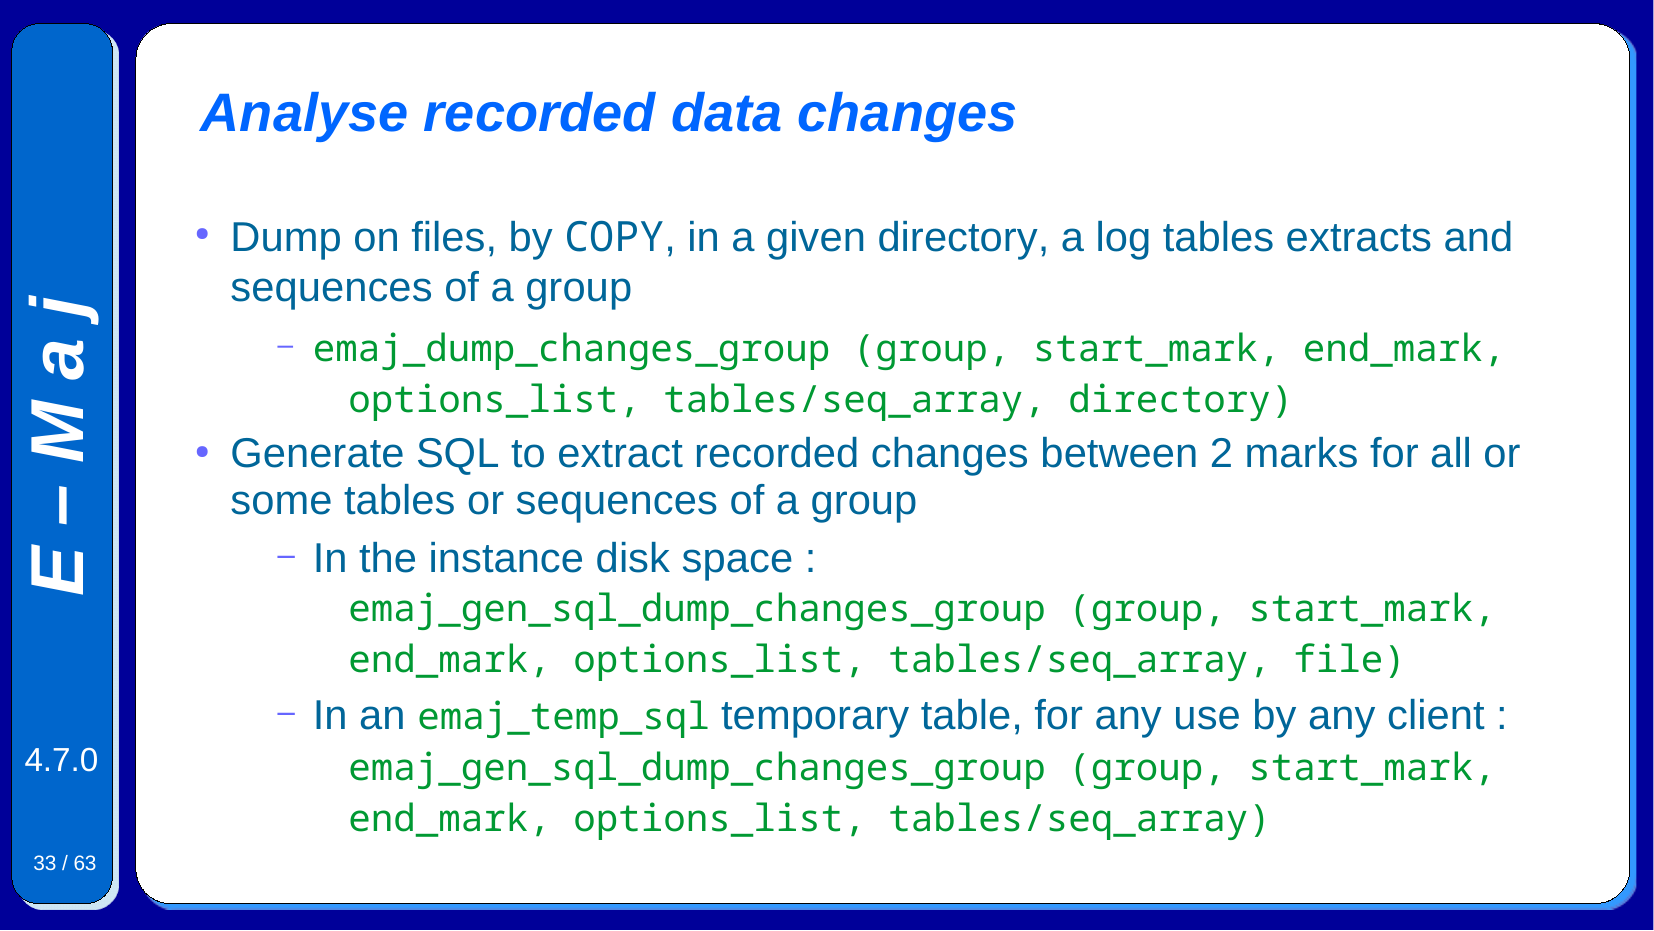

# Analyse recorded data changes
Dump on files, by COPY, in a given directory, a log tables extracts and sequences of a group
emaj_dump_changes_group (group, start_mark, end_mark, options_list, tables/seq_array, directory)
Generate SQL to extract recorded changes between 2 marks for all or some tables or sequences of a group
In the instance disk space :
emaj_gen_sql_dump_changes_group (group, start_mark, end_mark, options_list, tables/seq_array, file)
In an emaj_temp_sql temporary table, for any use by any client :
emaj_gen_sql_dump_changes_group (group, start_mark, end_mark, options_list, tables/seq_array)